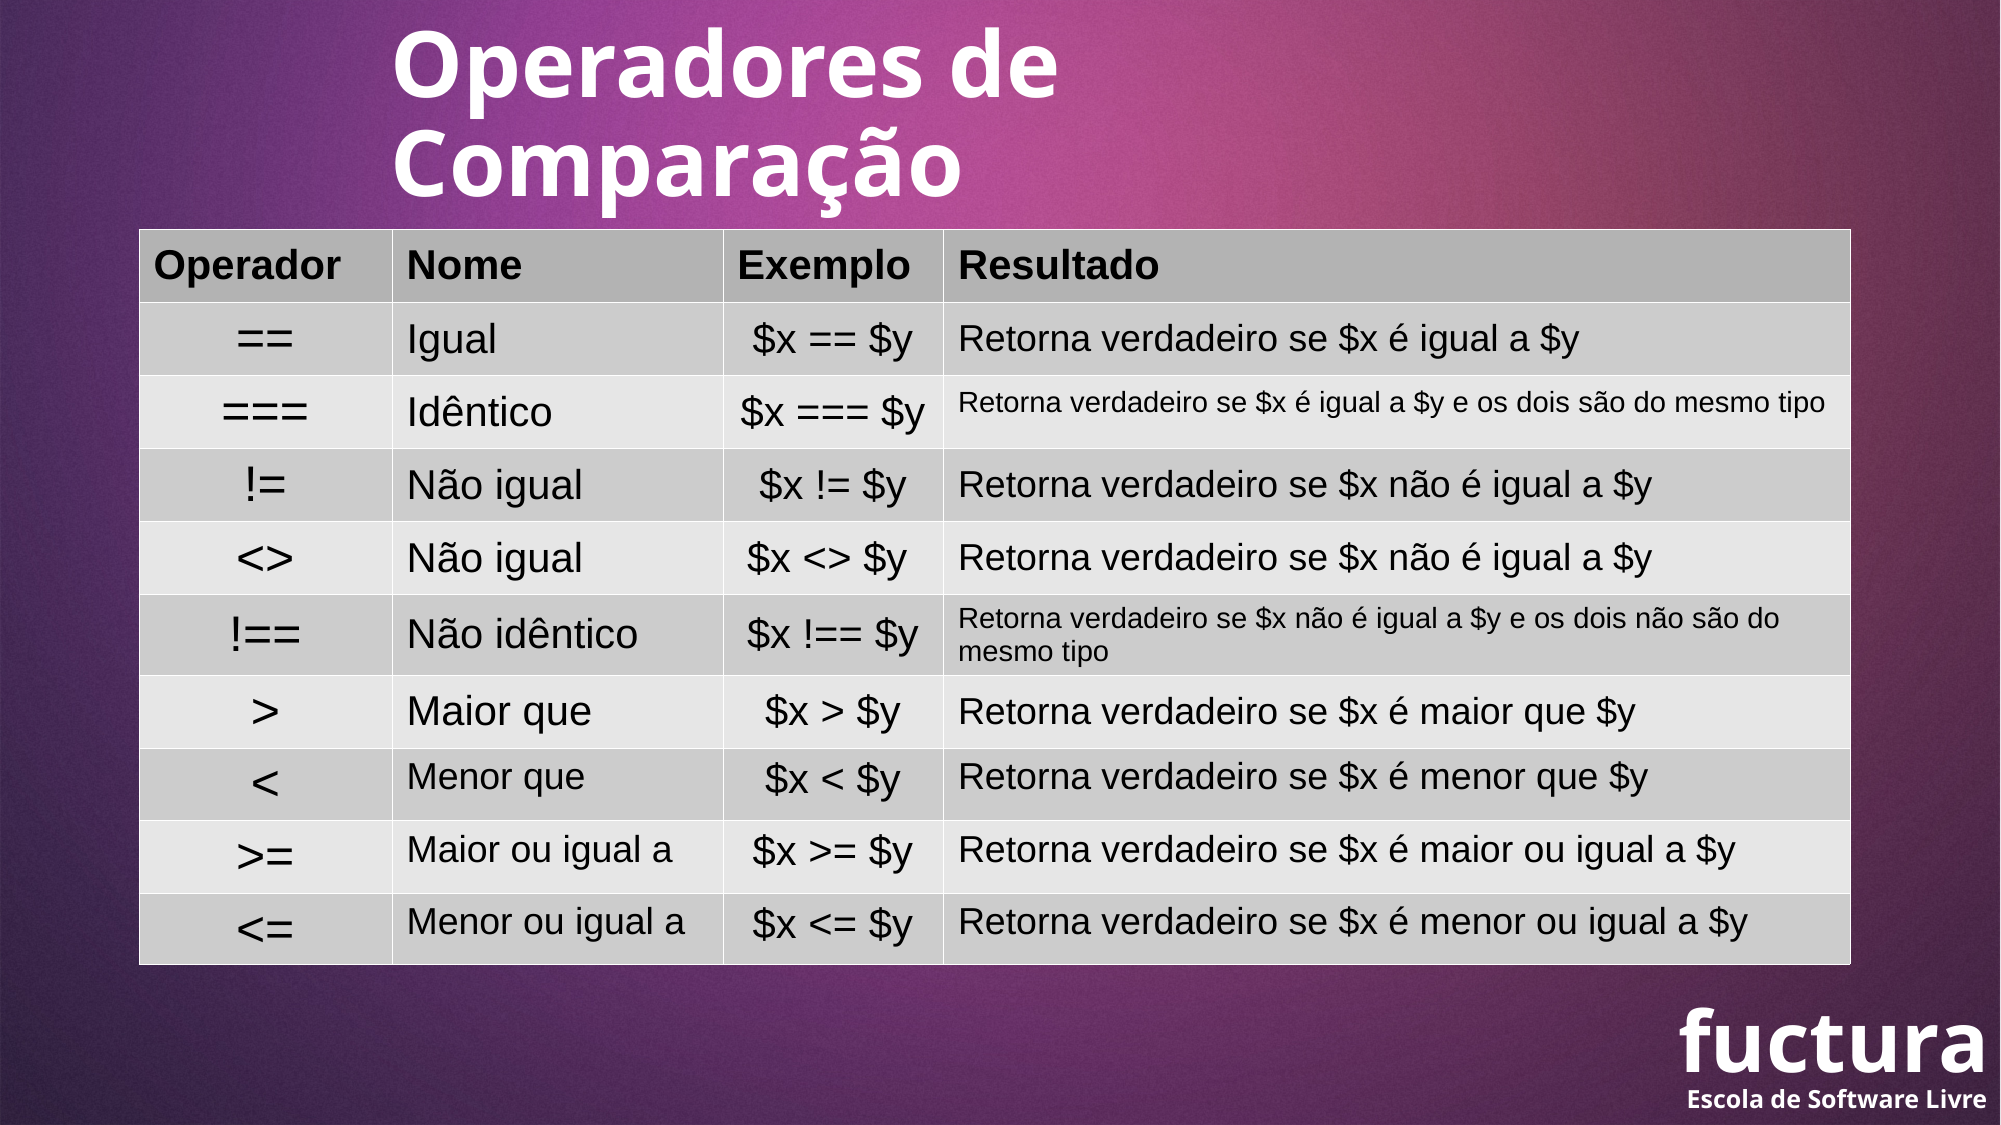

Operadores de Comparação
| Operador | Nome | Exemplo | Resultado |
| --- | --- | --- | --- |
| == | Igual | $x == $y | Retorna verdadeiro se $x é igual a $y |
| === | Idêntico | $x === $y | Retorna verdadeiro se $x é igual a $y e os dois são do mesmo tipo |
| != | Não igual | $x != $y | Retorna verdadeiro se $x não é igual a $y |
| <> | Não igual | $x <> $y | Retorna verdadeiro se $x não é igual a $y |
| !== | Não idêntico | $x !== $y | Retorna verdadeiro se $x não é igual a $y e os dois não são do mesmo tipo |
| > | Maior que | $x > $y | Retorna verdadeiro se $x é maior que $y |
| < | Menor que | $x < $y | Retorna verdadeiro se $x é menor que $y |
| >= | Maior ou igual a | $x >= $y | Retorna verdadeiro se $x é maior ou igual a $y |
| <= | Menor ou igual a | $x <= $y | Retorna verdadeiro se $x é menor ou igual a $y |
fuctura
Escola de Software Livre